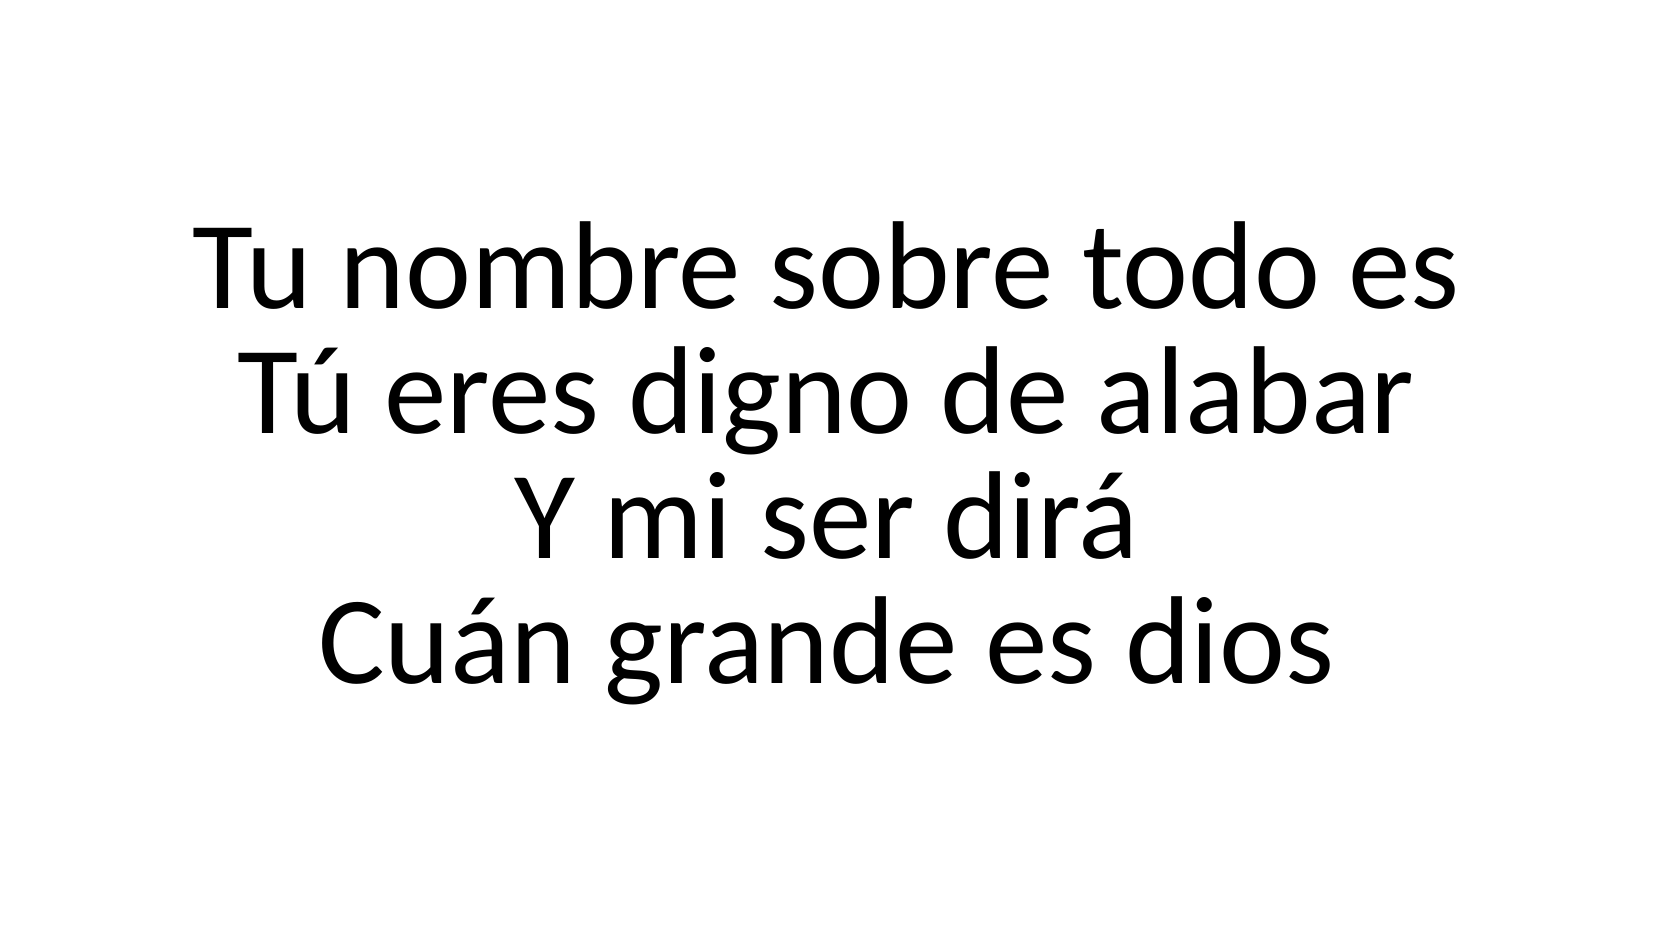

# Tu nombre sobre todo es Tú eres digno de alabar Y mi ser dirá Cuán grande es dios